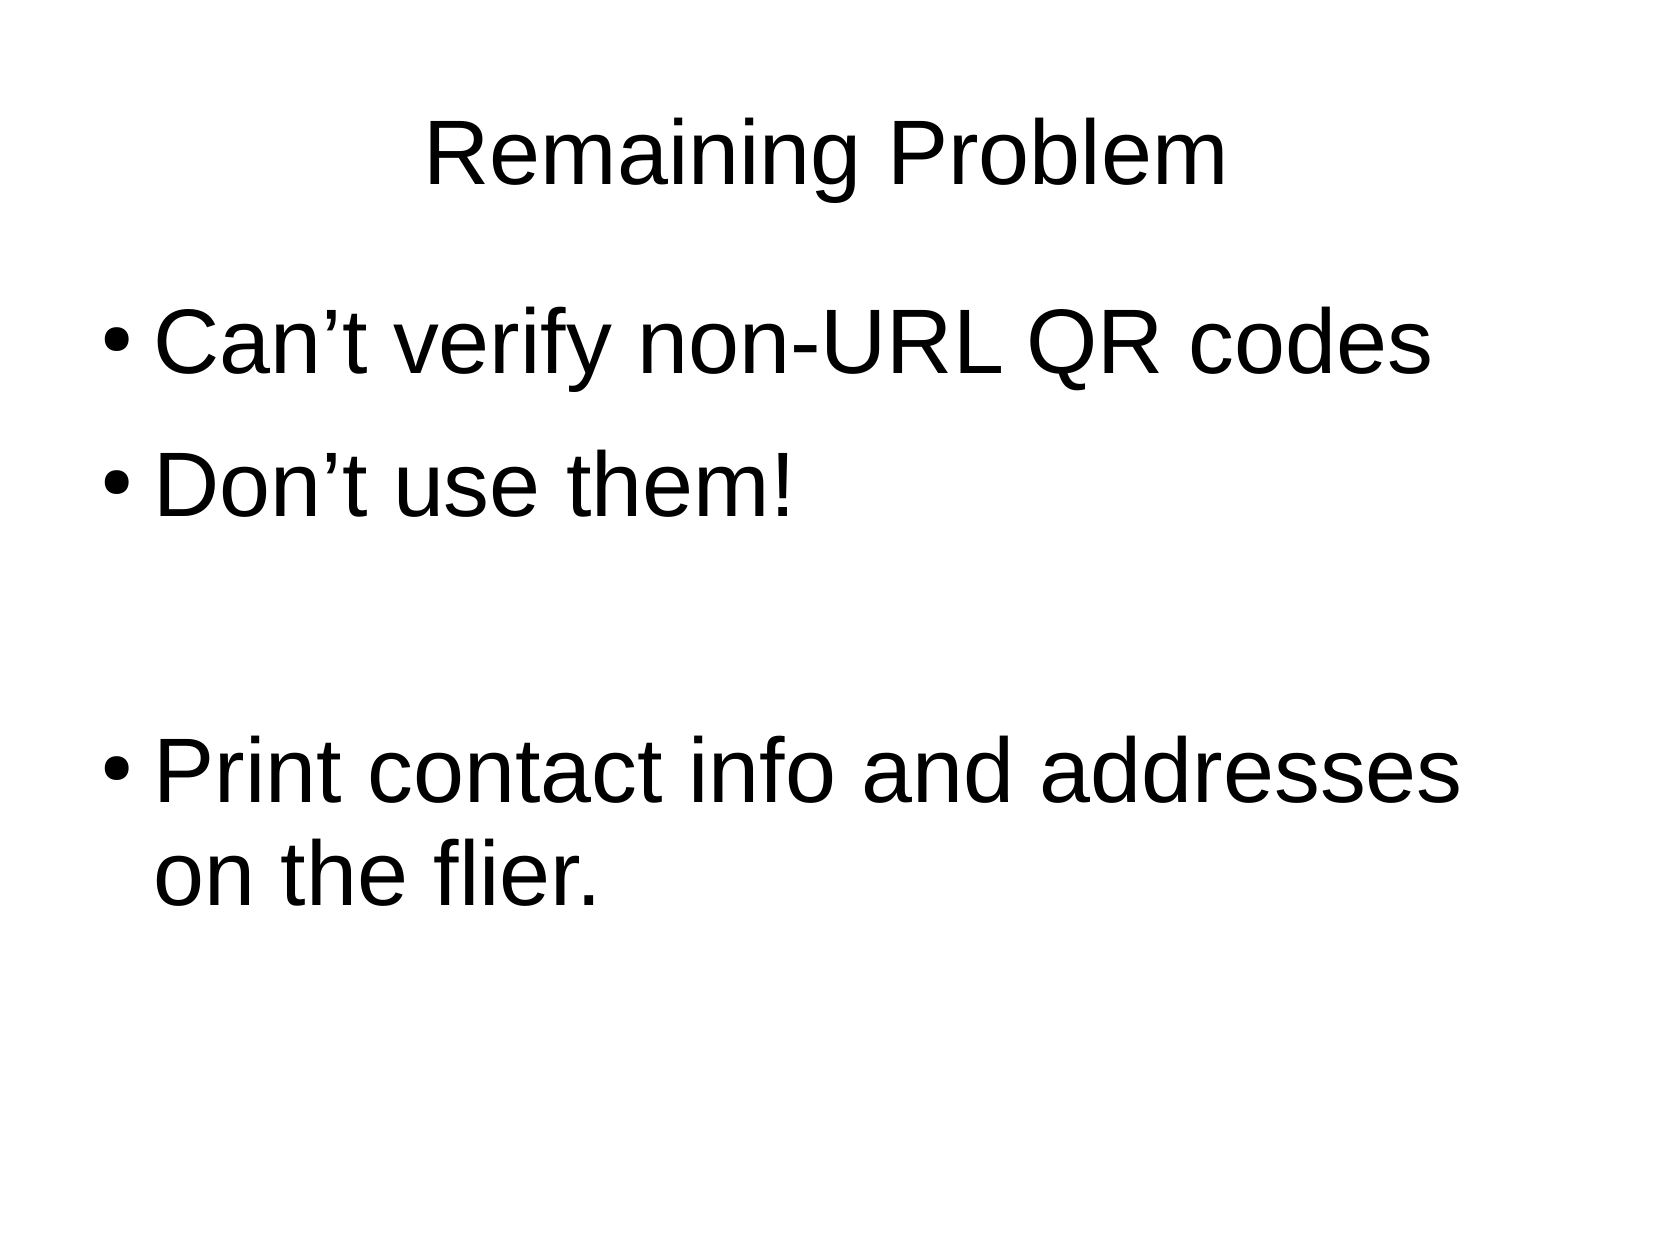

# Remaining Problem
Can’t verify non-URL QR codes
Don’t use them!
Print contact info and addresses on the flier.